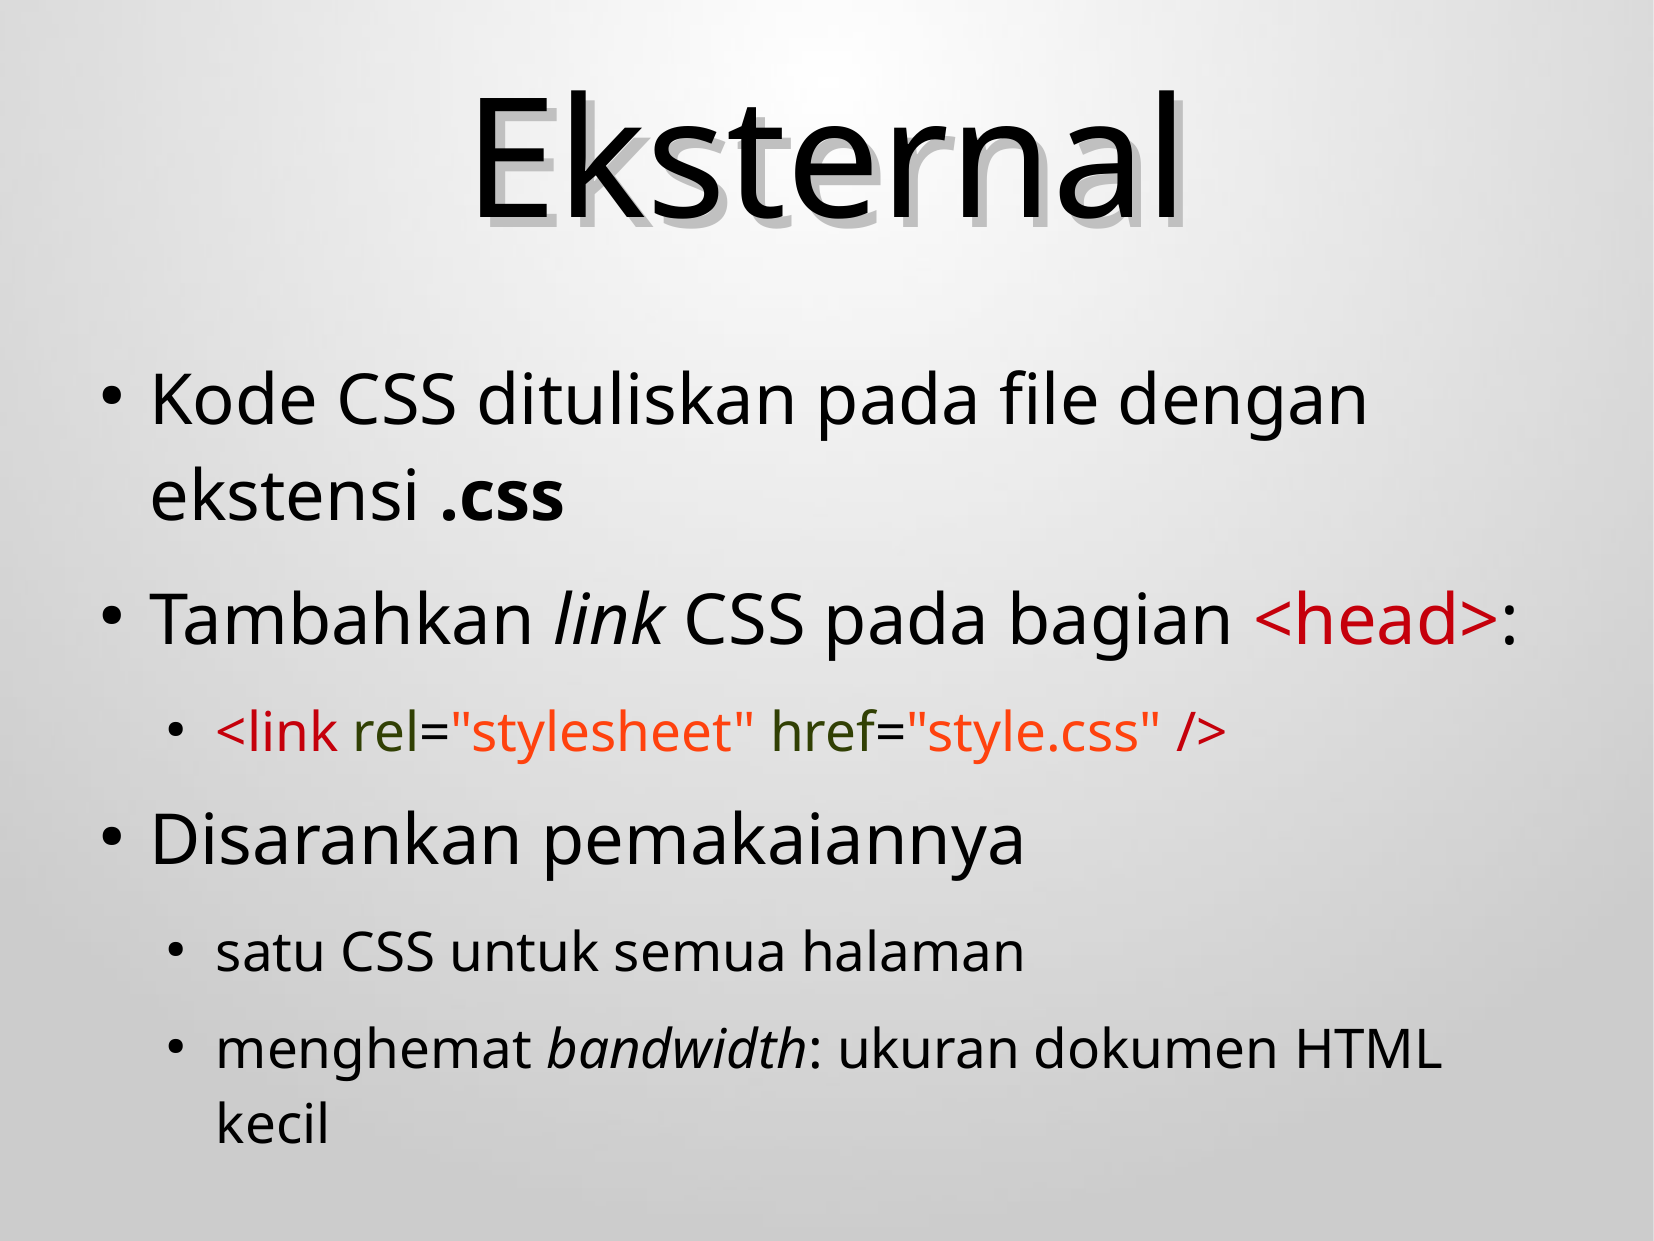

# Eksternal
Kode CSS dituliskan pada file dengan ekstensi .css
Tambahkan link CSS pada bagian <head>:
<link rel="stylesheet" href="style.css" />
Disarankan pemakaiannya
satu CSS untuk semua halaman
menghemat bandwidth: ukuran dokumen HTML kecil